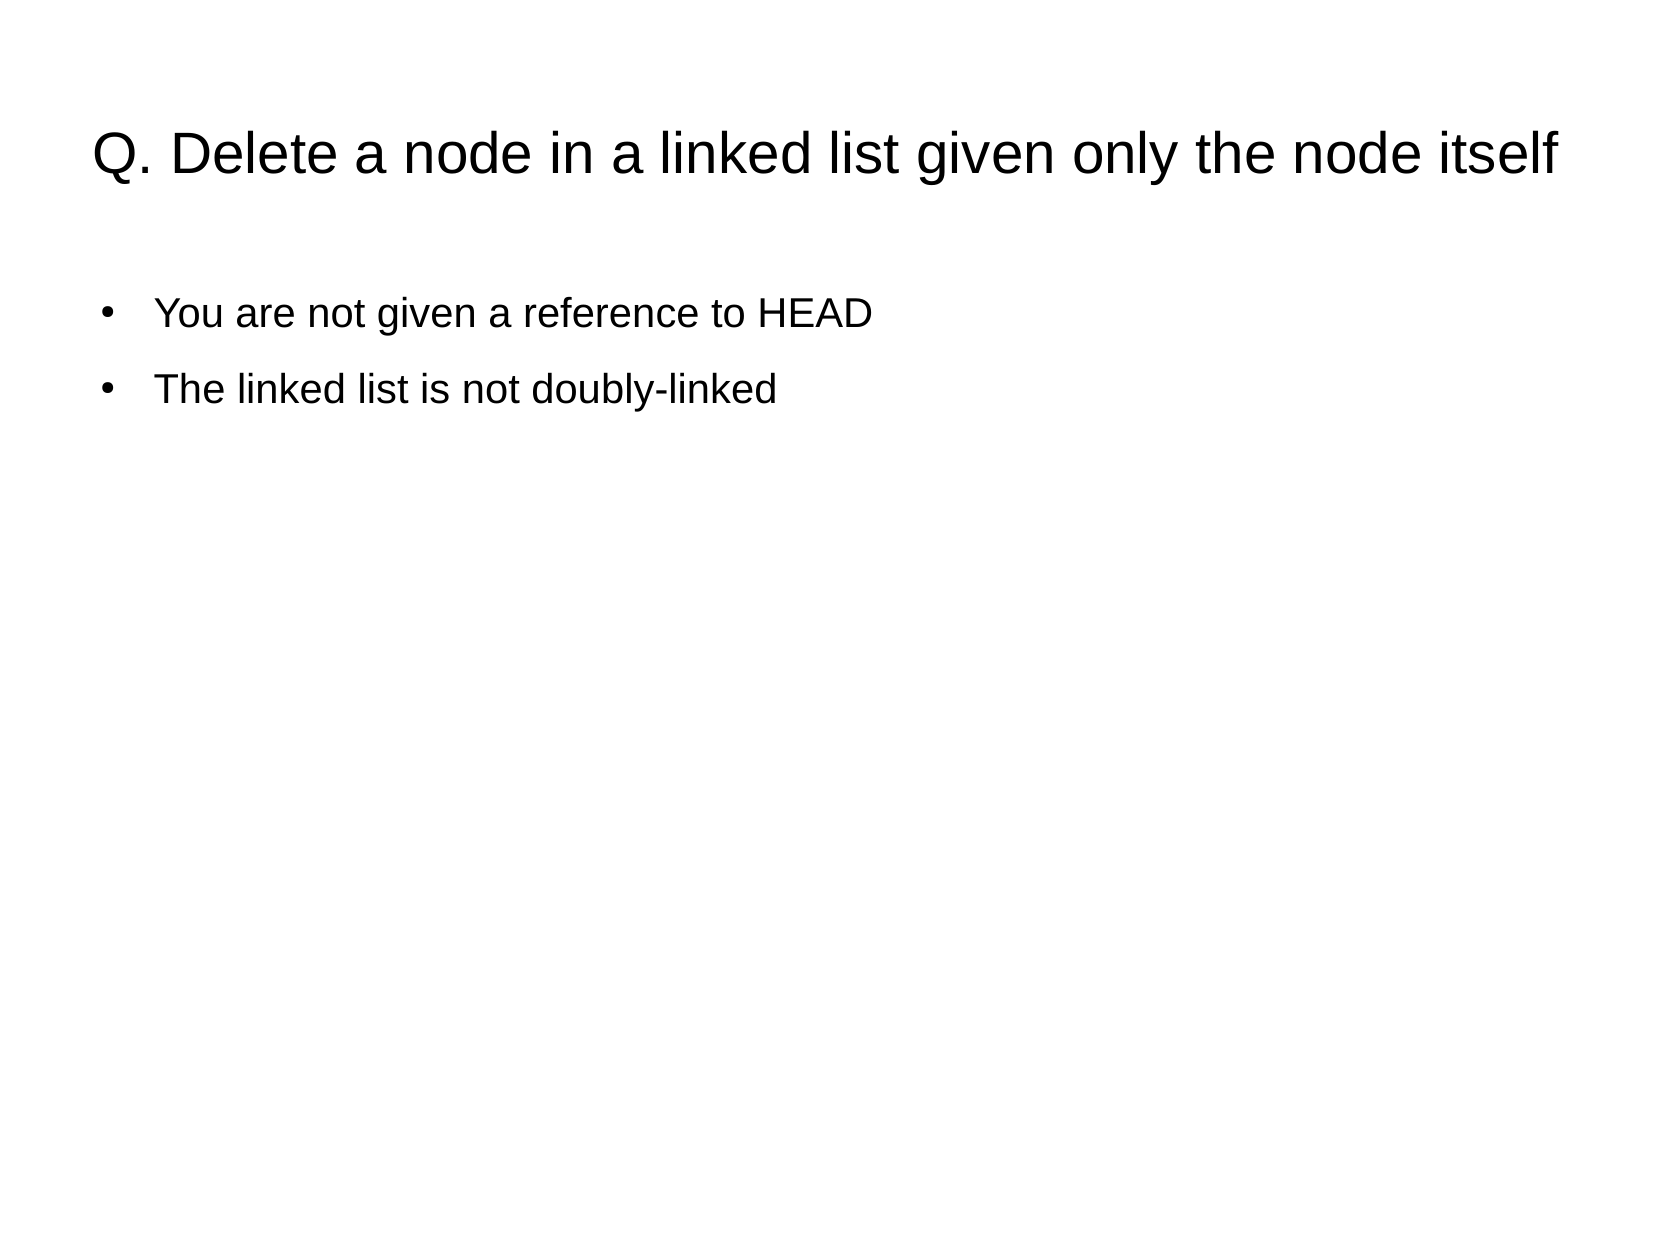

# Q. Delete a node in a linked list given only the node itself
You are not given a reference to HEAD
The linked list is not doubly-linked